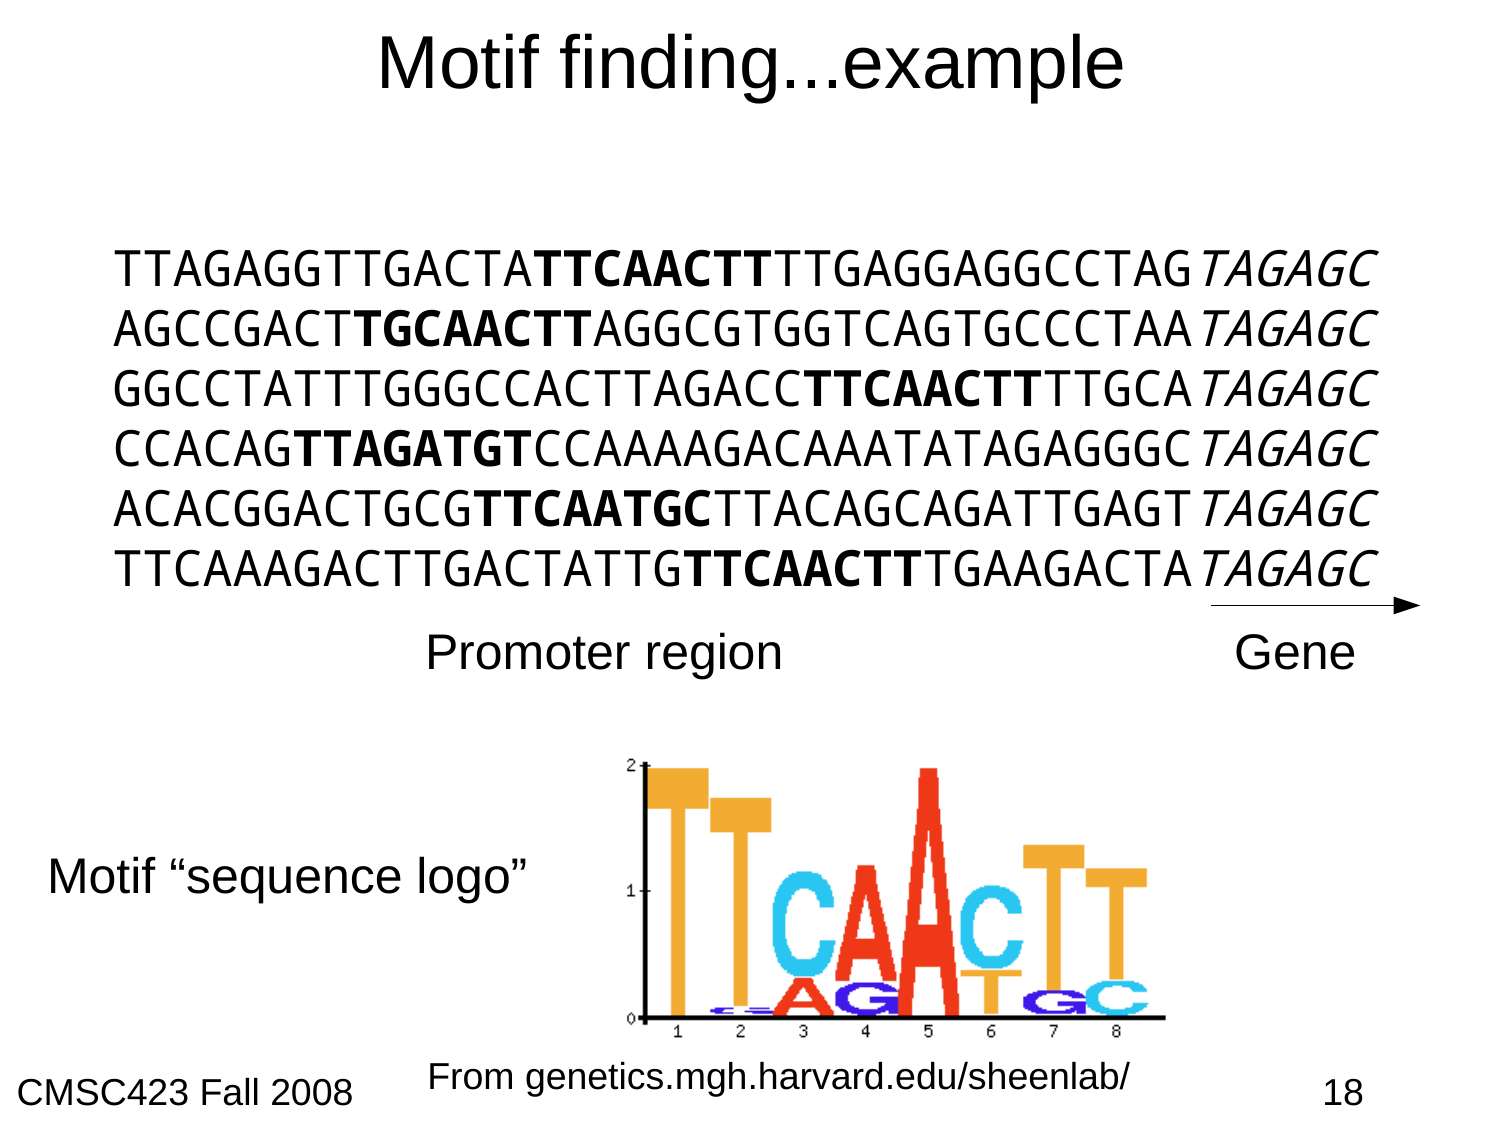

# Motif finding...example
TTAGAGGTTGACTATTCAACTTTTGAGGAGGCCTAGTAGAGC
AGCCGACTTGCAACTTAGGCGTGGTCAGTGCCCTAATAGAGC
GGCCTATTTGGGCCACTTAGACCTTCAACTTTTGCATAGAGC
CCACAGTTAGATGTCCAAAAGACAAATATAGAGGGCTAGAGC
ACACGGACTGCGTTCAATGCTTACAGCAGATTGAGTTAGAGC
TTCAAAGACTTGACTATTGTTCAACTTTGAAGACTATAGAGC
Gene
Promoter region
Motif “sequence logo”
From genetics.mgh.harvard.edu/sheenlab/
CMSC423 Fall 2008
18